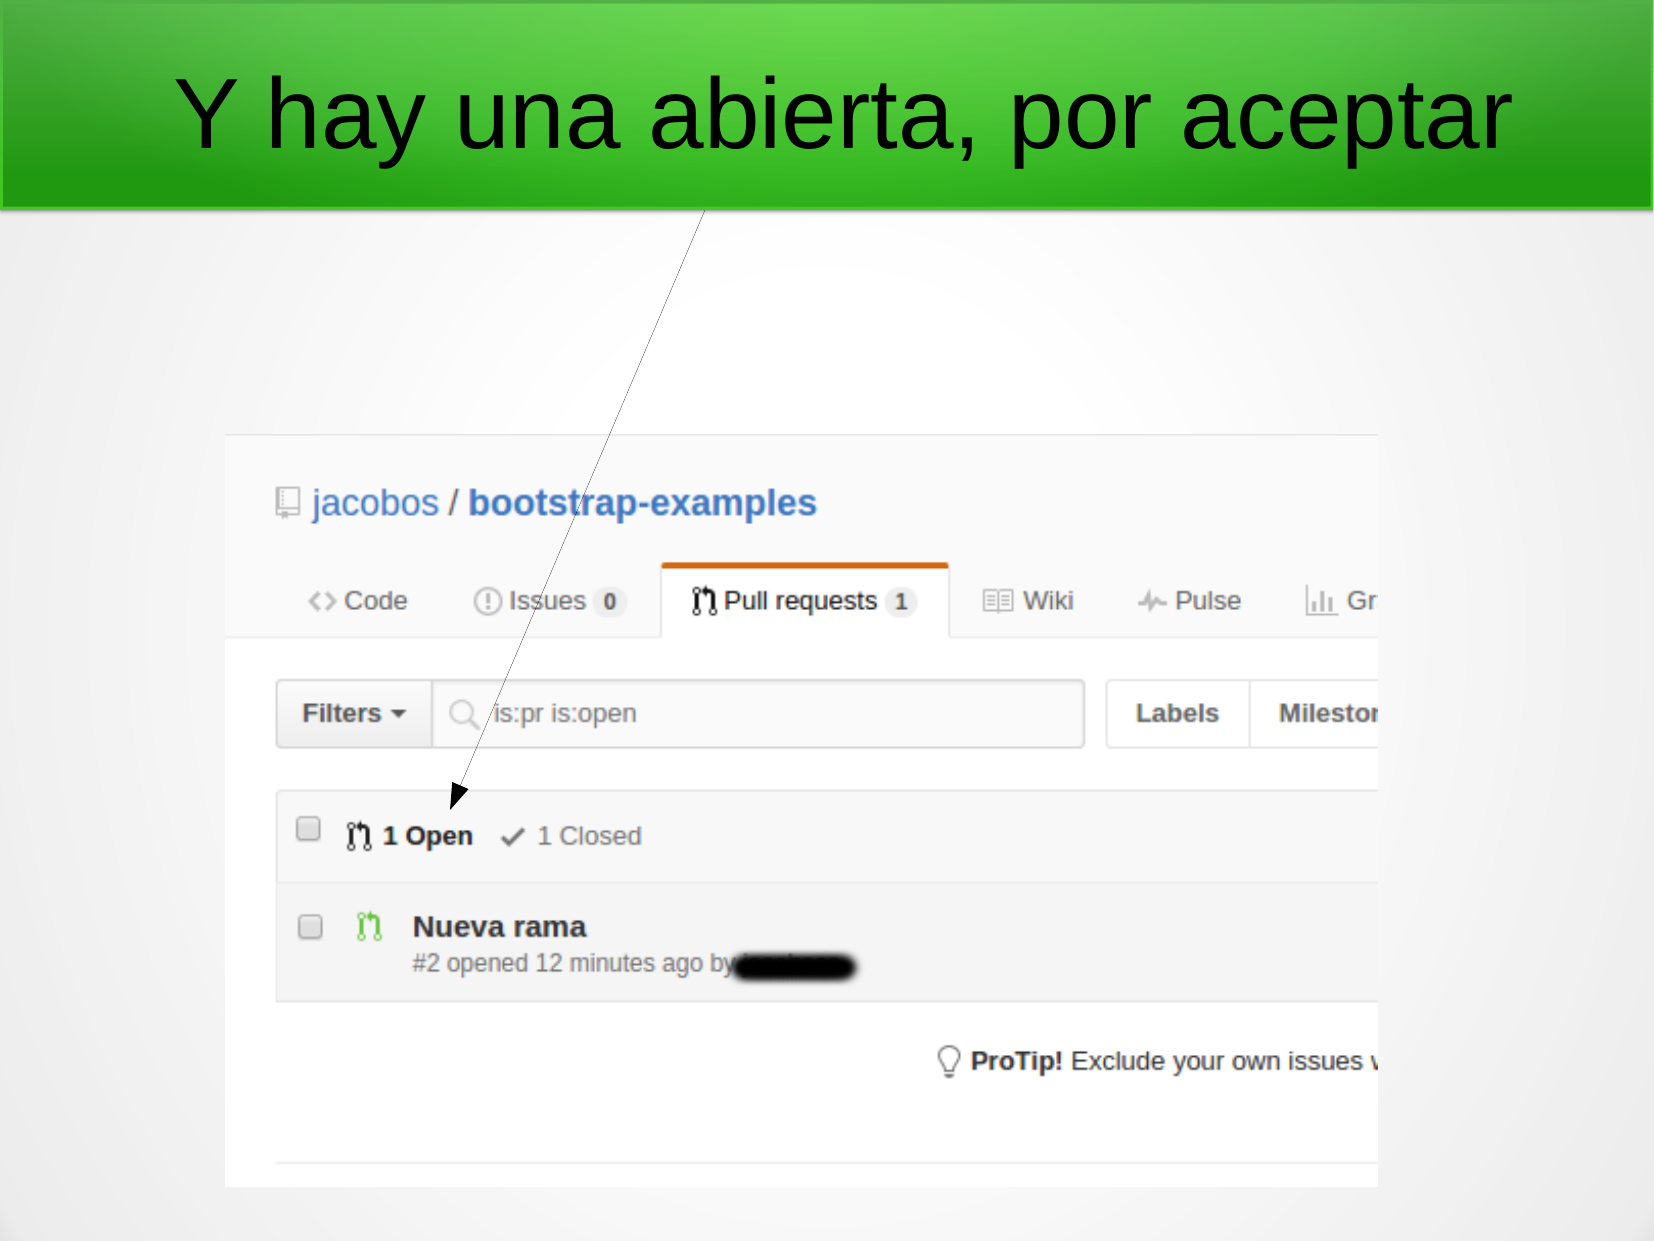

Y hay una abierta, por aceptar
#